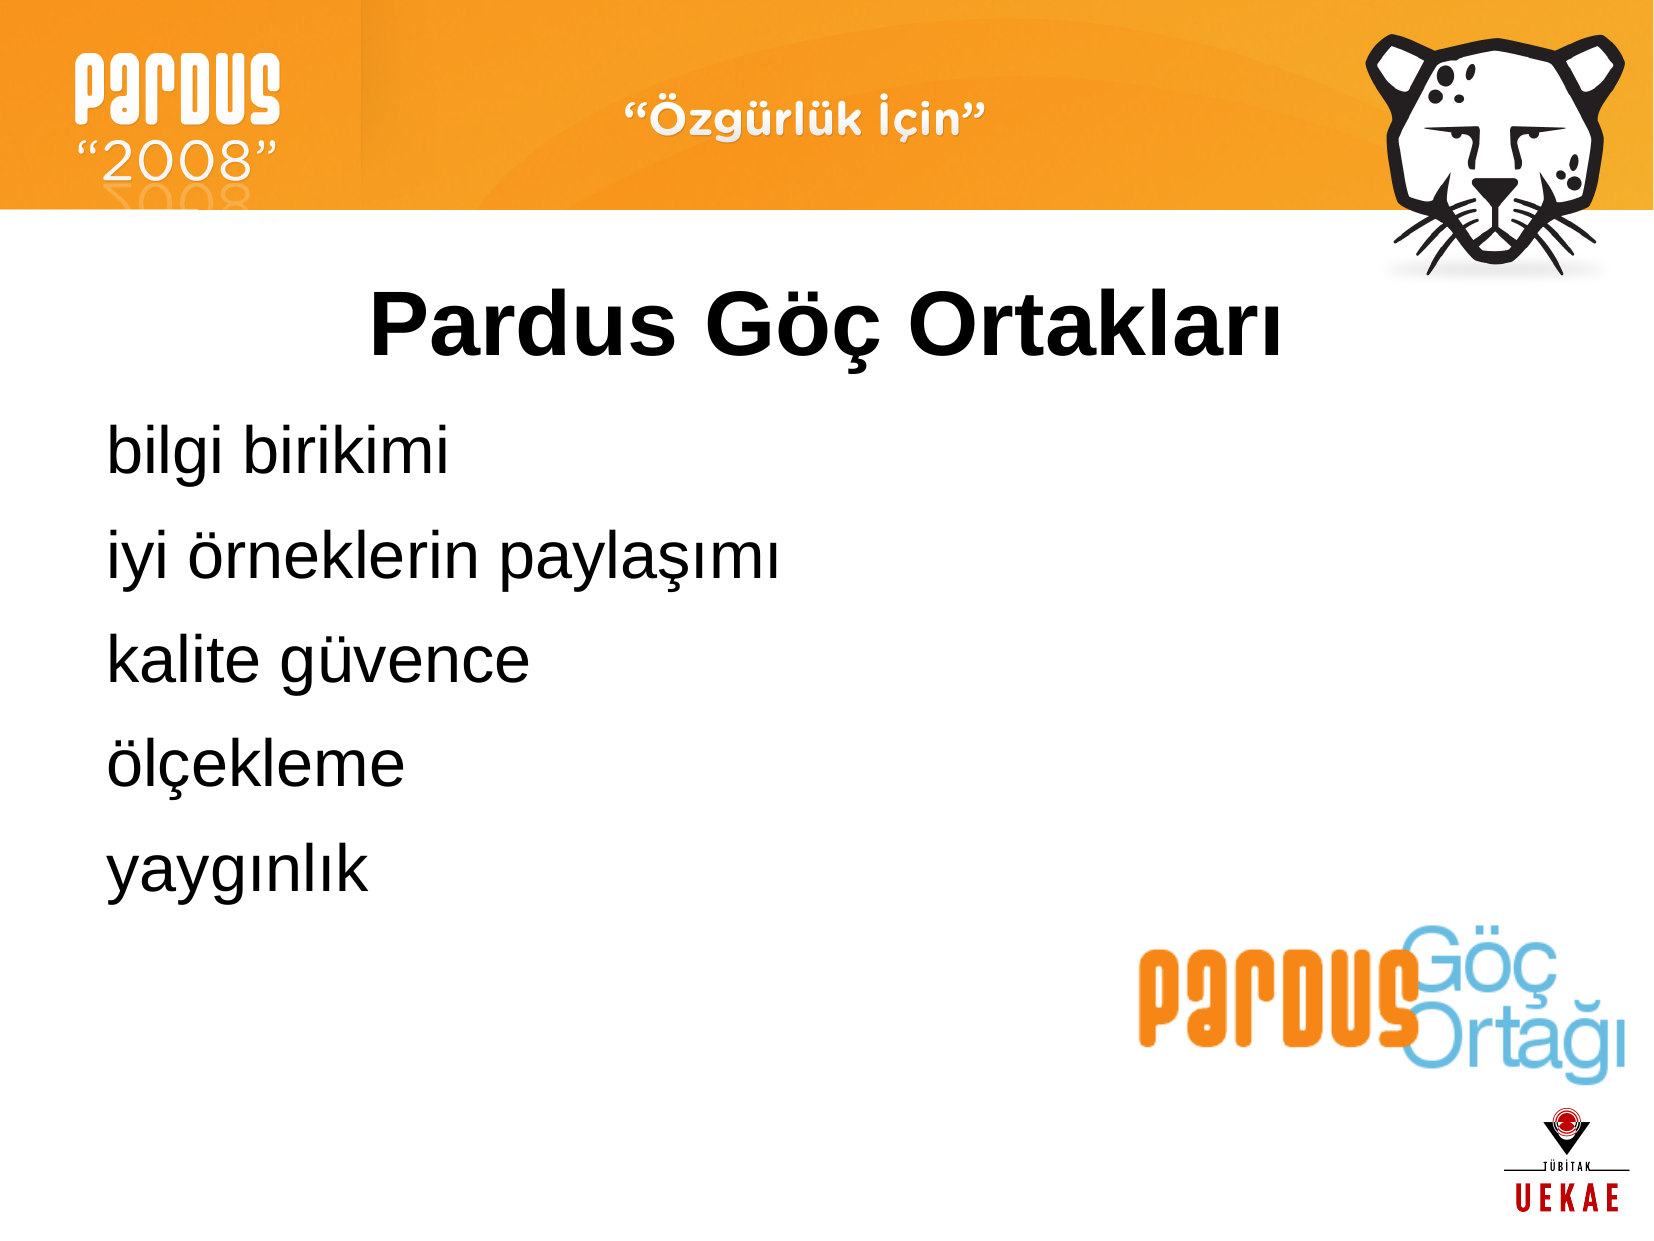

# Pardus Göç Ortakları
bilgi birikimi
iyi örneklerin paylaşımı
kalite güvence
ölçekleme
yaygınlık